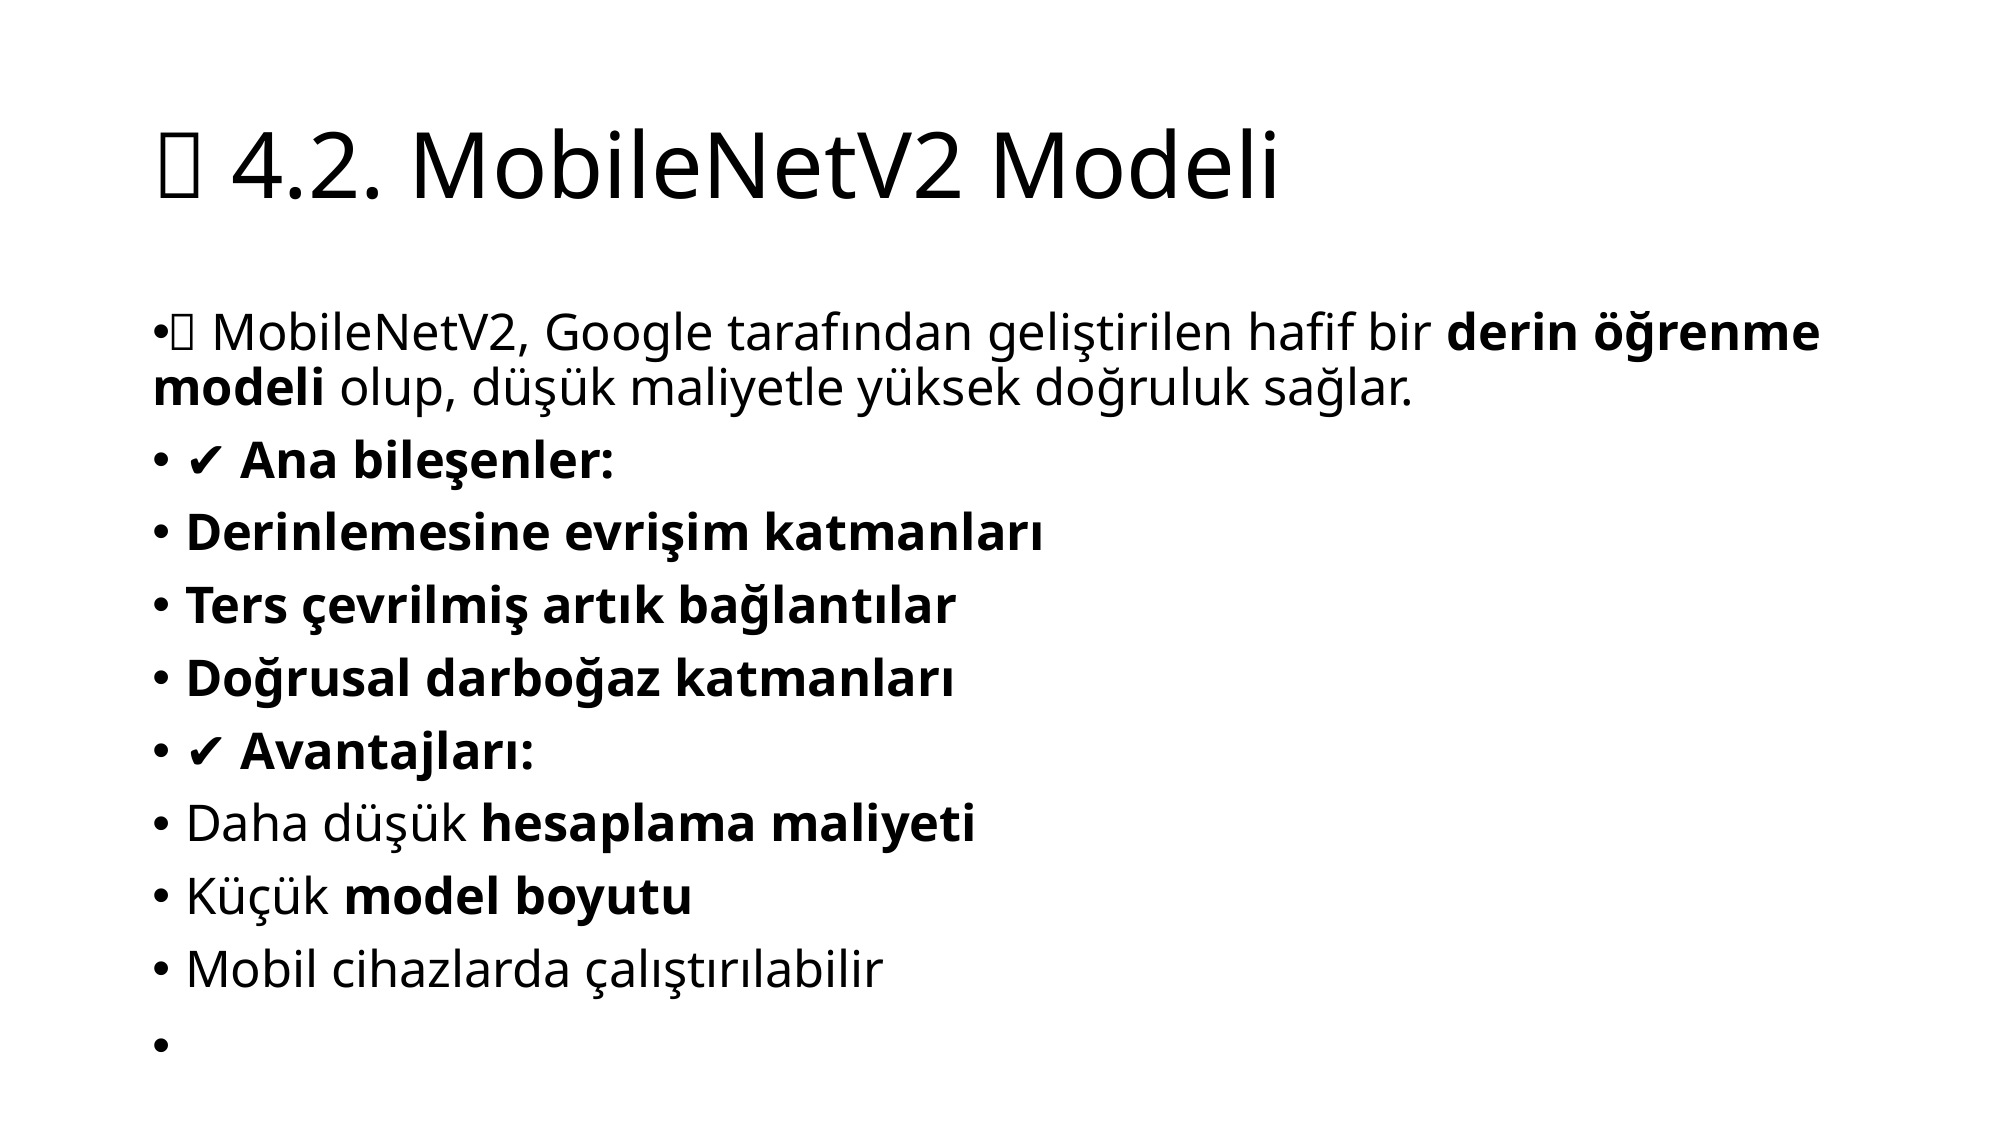

# 📌 4.2. MobileNetV2 Modeli
📌 MobileNetV2, Google tarafından geliştirilen hafif bir derin öğrenme modeli olup, düşük maliyetle yüksek doğruluk sağlar.
✔ Ana bileşenler:
Derinlemesine evrişim katmanları
Ters çevrilmiş artık bağlantılar
Doğrusal darboğaz katmanları
✔ Avantajları:
Daha düşük hesaplama maliyeti
Küçük model boyutu
Mobil cihazlarda çalıştırılabilir